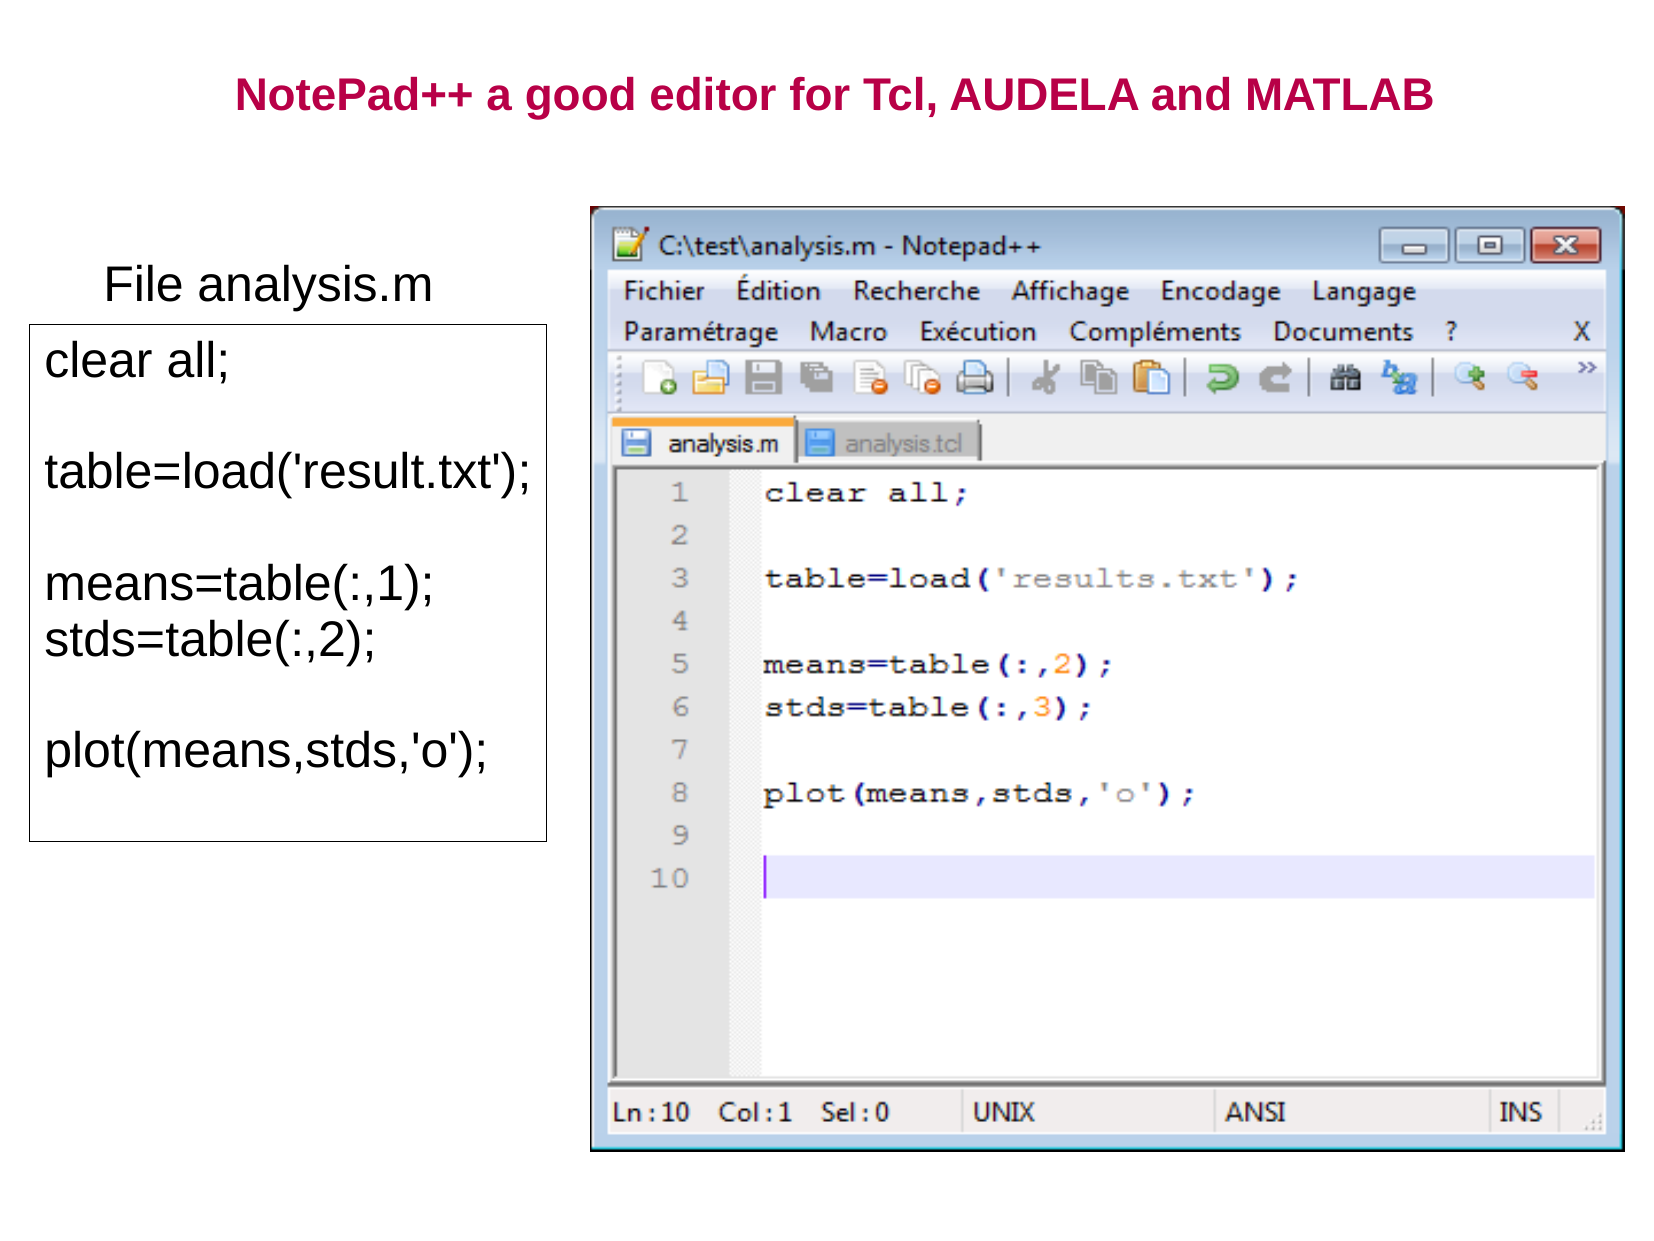

NotePad++ a good editor for Tcl, AUDELA and MATLAB
File analysis.m
clear all;
table=load('result.txt');
means=table(:,1);
stds=table(:,2);
plot(means,stds,'o');